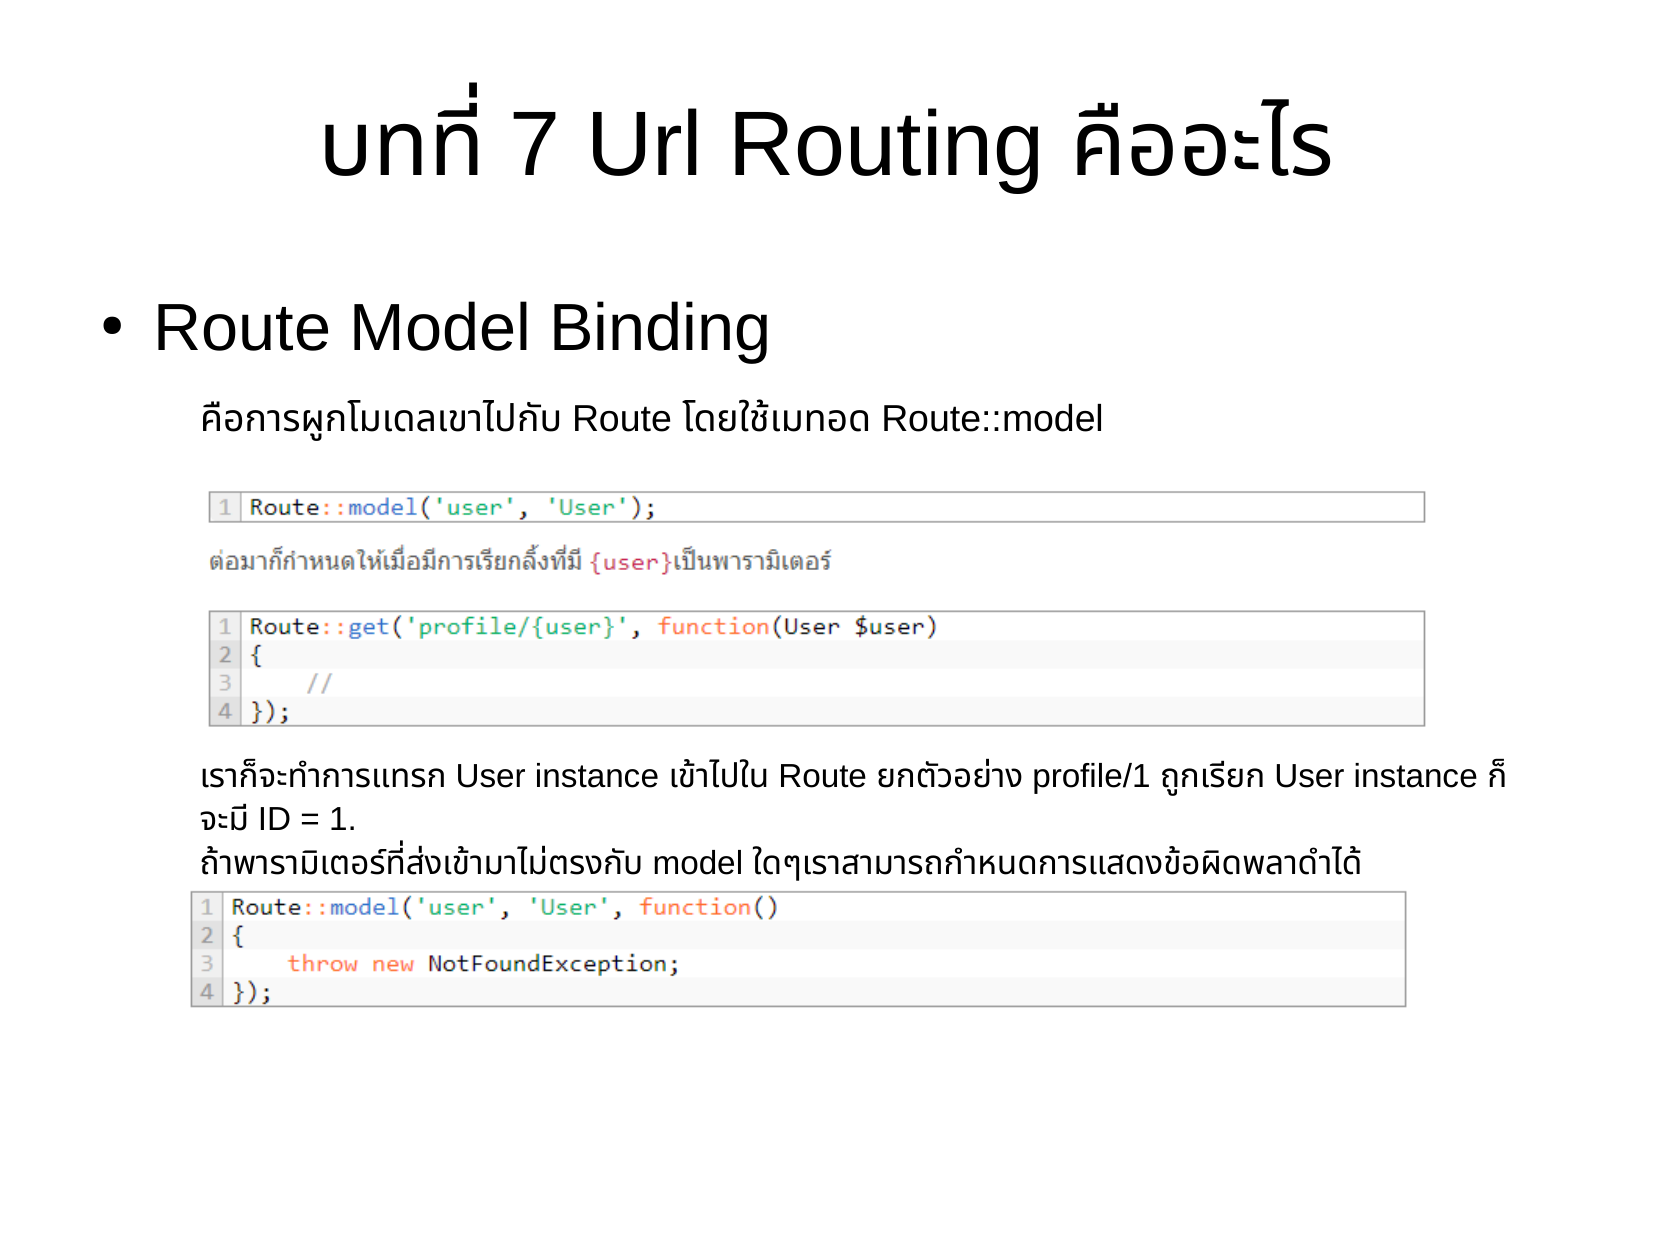

# บทที่ 7 Url Routing คืออะไร
Route Model Binding
คือการผูกโมเดลเขาไปกับ Route โดยใช้เมทอด Route::model
เราก็จะทำการแทรก User instance เข้าไปใน Route ยกตัวอย่าง profile/1 ถูกเรียก User instance ก็จะมี ID = 1.
ถ้าพารามิเตอร์ที่ส่งเข้ามาไม่ตรงกับ model ใดๆเราสามารถกำหนดการแสดงข้อผิดพลาดำได้